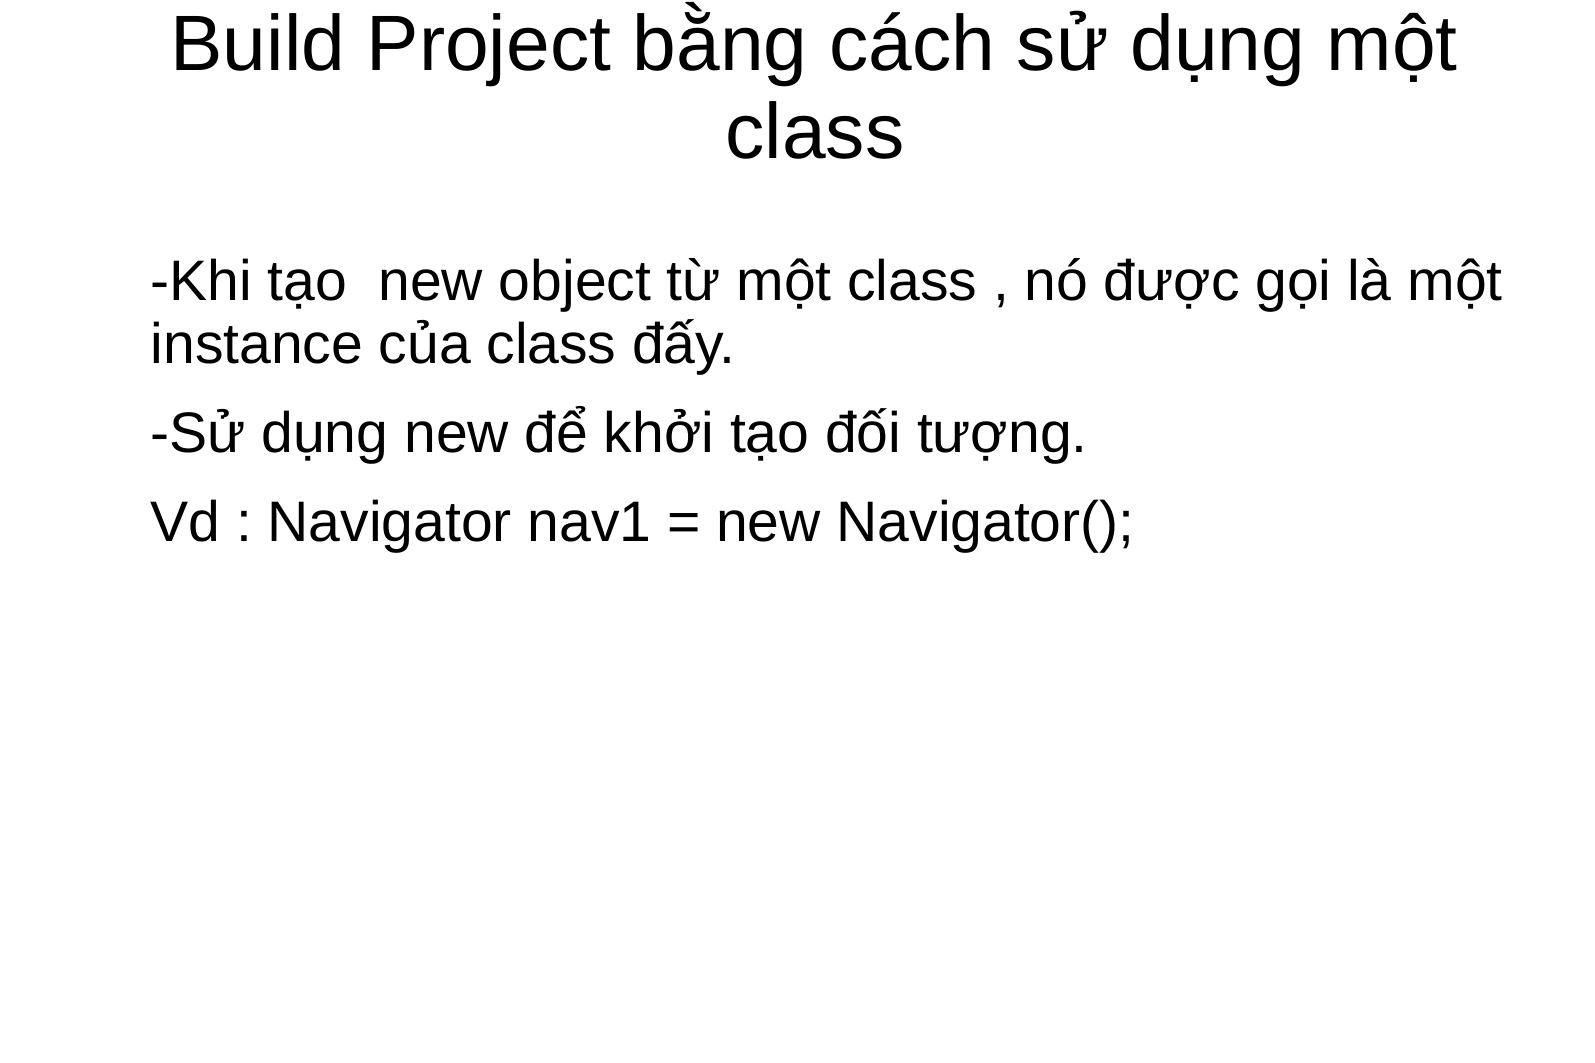

# Build Project bằng cách sử dụng một class
-Khi tạo new object từ một class , nó được gọi là một instance của class đấy.
-Sử dụng new để khởi tạo đối tượng.
Vd : Navigator nav1 = new Navigator();